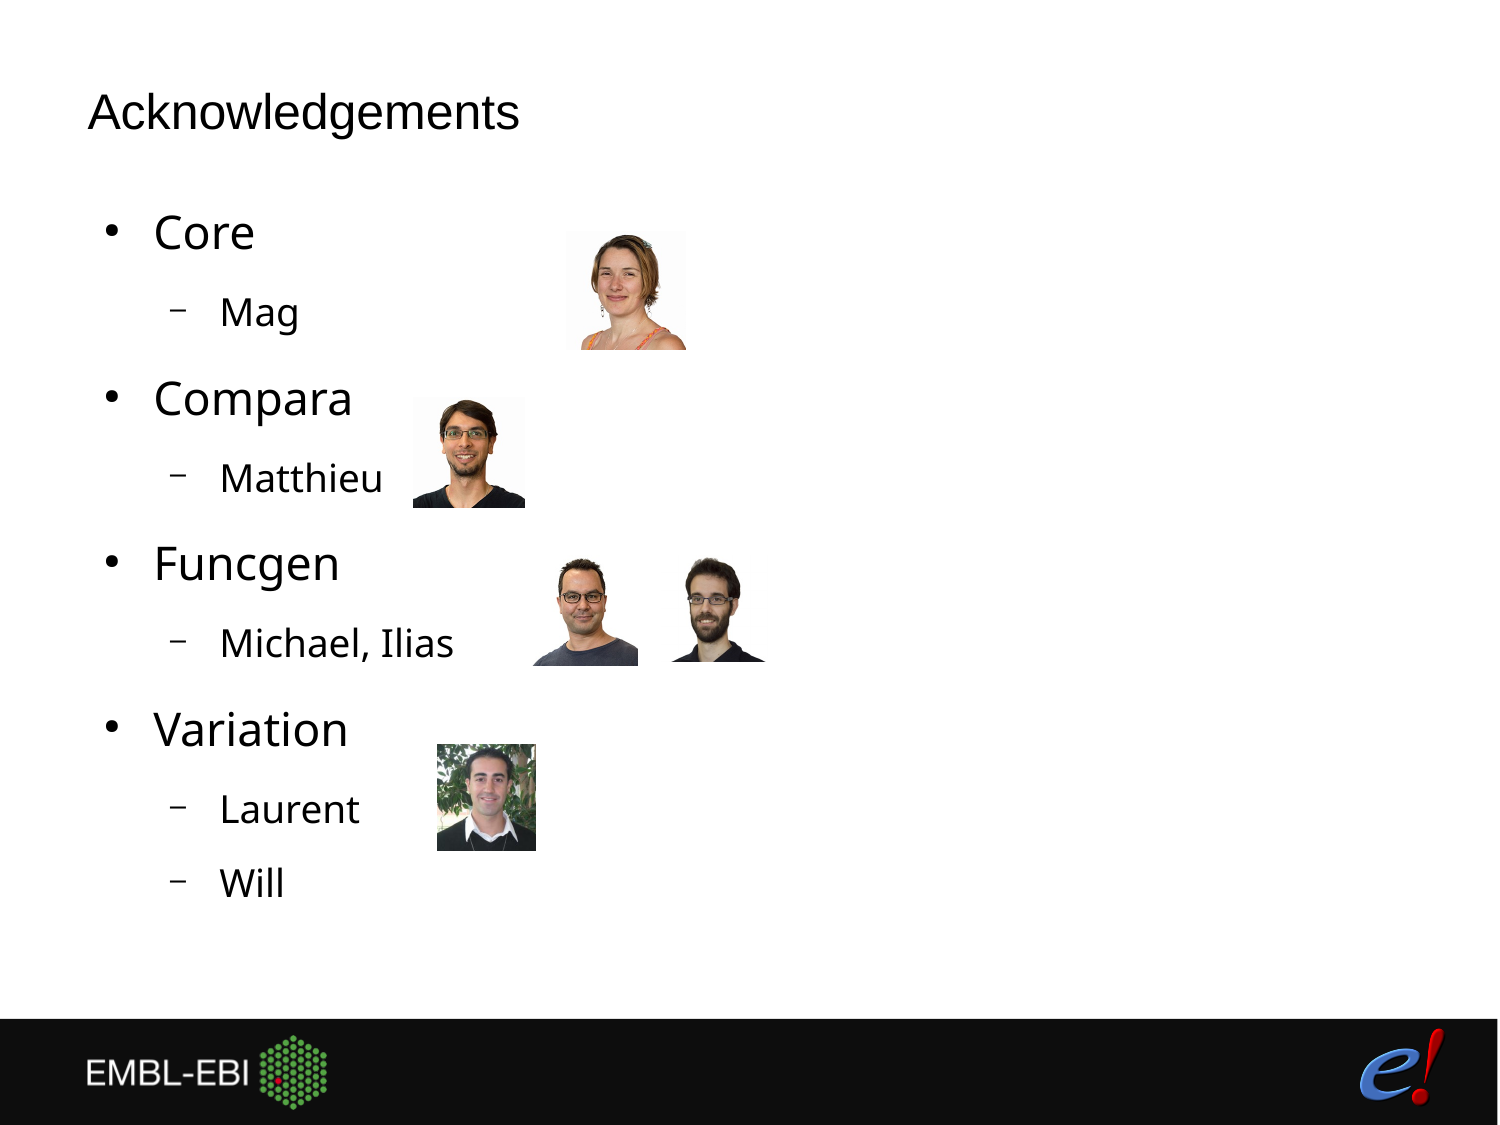

# Acknowledgements
Core
Mag
Compara
Matthieu
Funcgen
Michael, Ilias
Variation
Laurent
Will